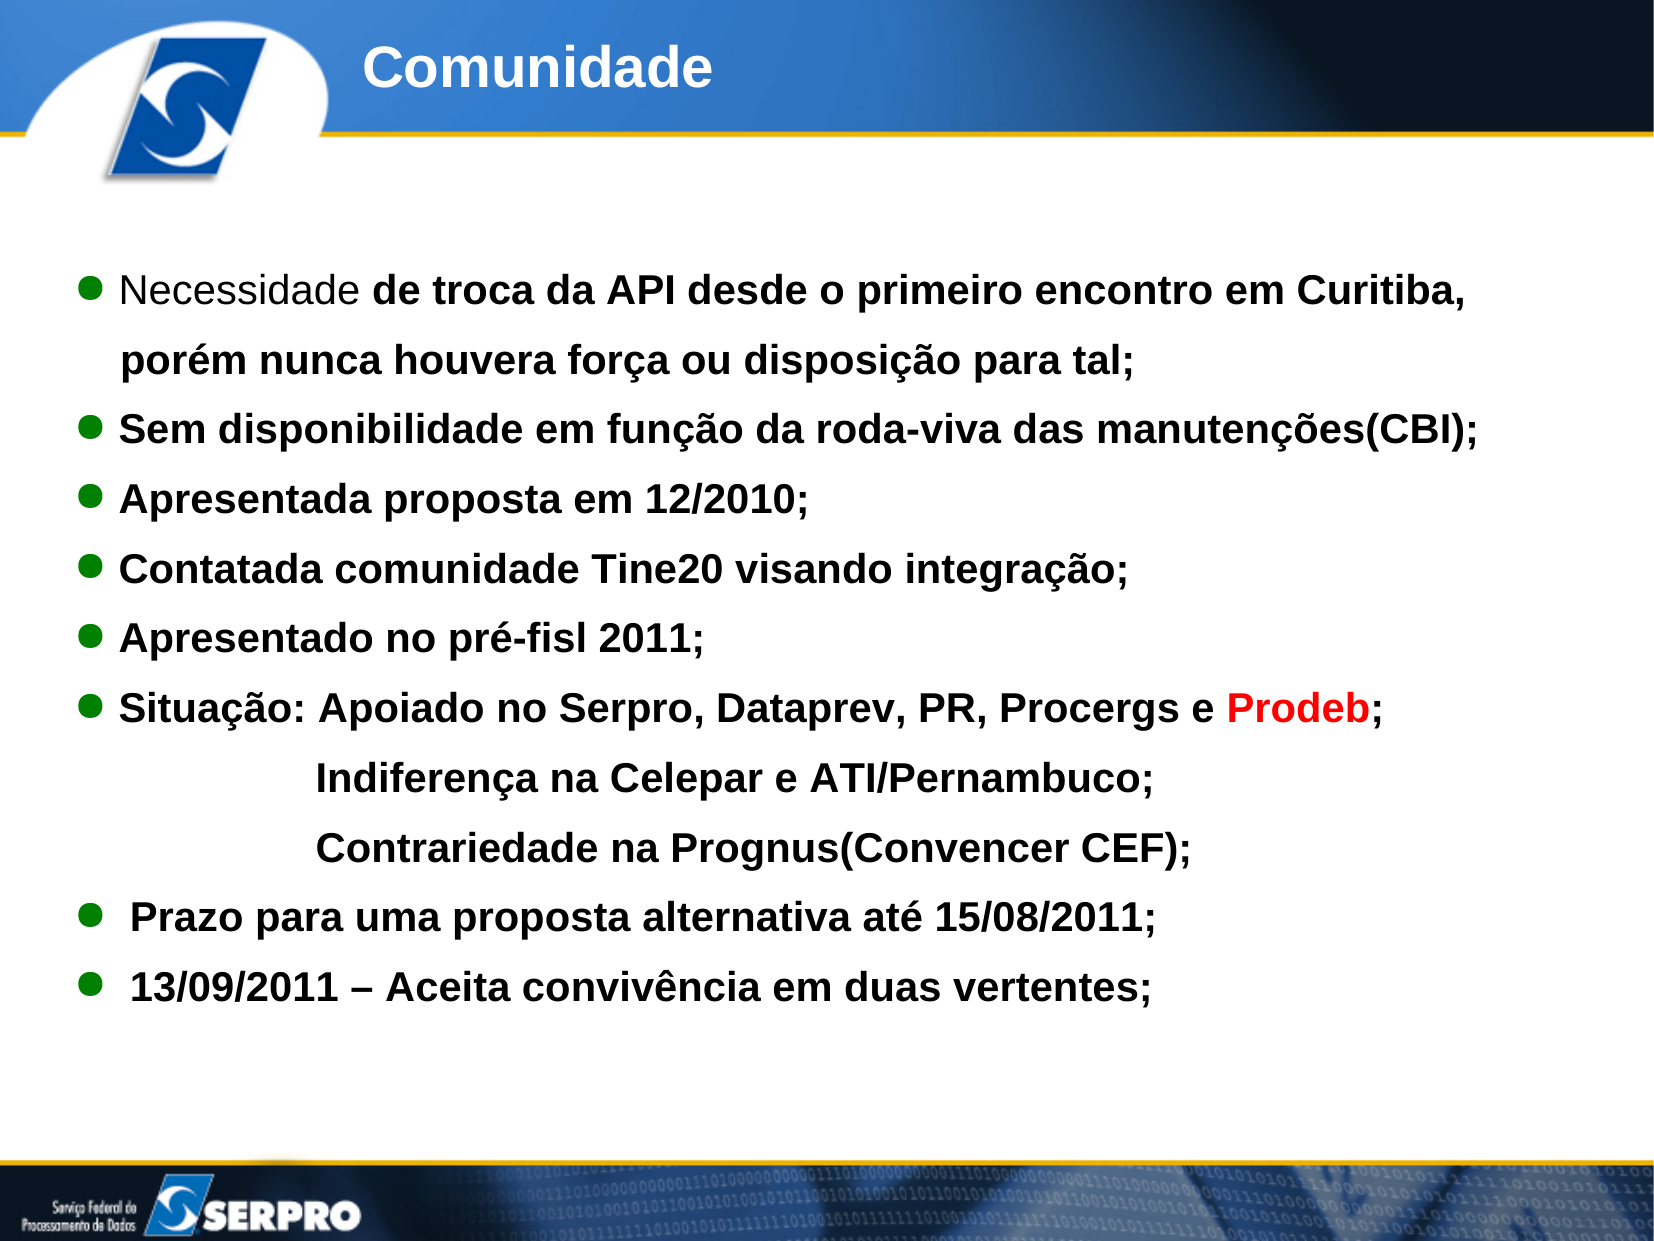

# Comunidade
 Necessidade de troca da API desde o primeiro encontro em Curitiba,
 porém nunca houvera força ou disposição para tal;
 Sem disponibilidade em função da roda-viva das manutenções(CBI);
 Apresentada proposta em 12/2010;
 Contatada comunidade Tine20 visando integração;
 Apresentado no pré-fisl 2011;
 Situação: Apoiado no Serpro, Dataprev, PR, Procergs e Prodeb;
 Indiferença na Celepar e ATI/Pernambuco;
 Contrariedade na Prognus(Convencer CEF);
 Prazo para uma proposta alternativa até 15/08/2011;
 13/09/2011 – Aceita convivência em duas vertentes;